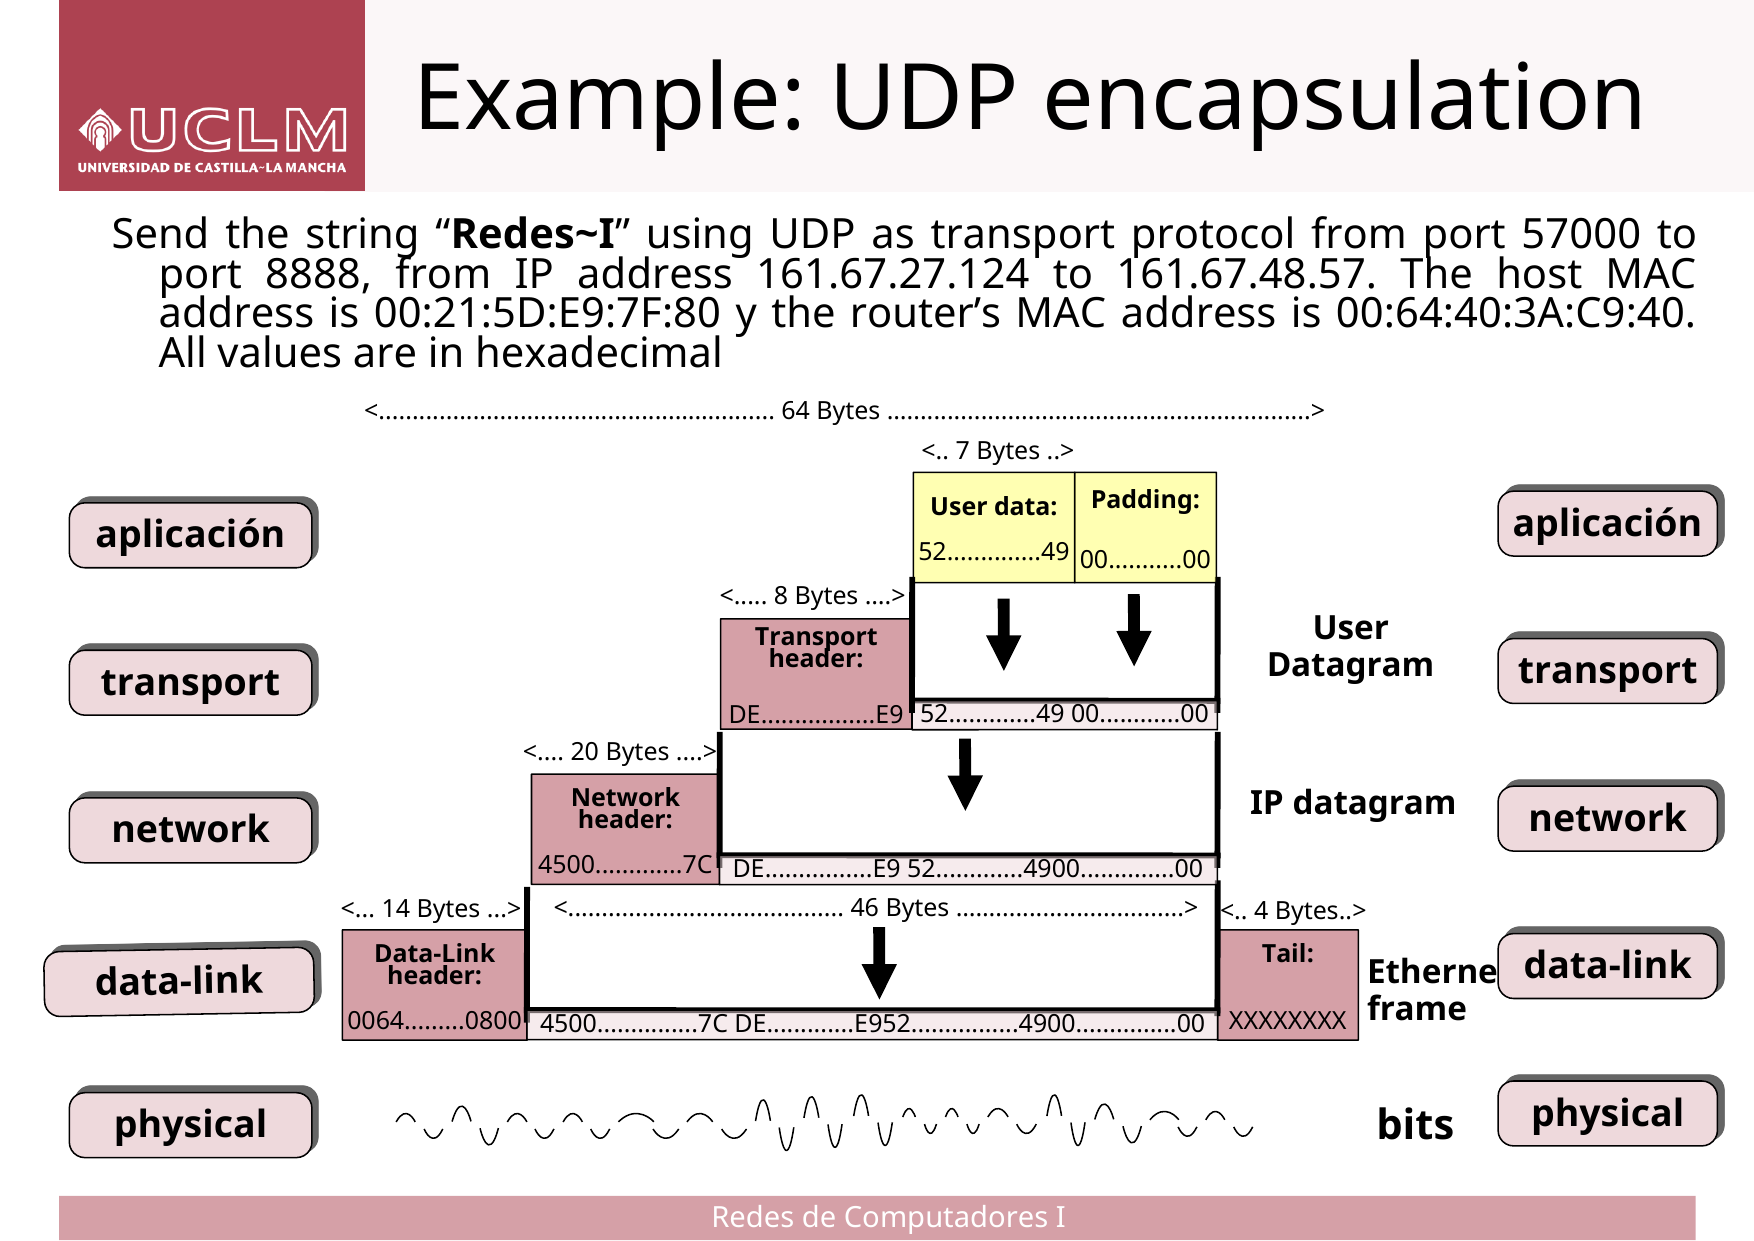

Example: UDP encapsulation
Send the string “Redes~I” using UDP as transport protocol from port 57000 to port 8888, from IP address 161.67.27.124 to 161.67.48.57. The host MAC address is 00:21:5D:E9:7F:80 y the router’s MAC address is 00:64:40:3A:C9:40. All values are in hexadecimal
<............................................……......... 64 Bytes …............................................................>
<.. 7 Bytes ..>
User data:
52..............49
Padding:
00...........00
aplicación
transport
network
data-link
physical
aplicación
transport
network
data-link
physical
<..... 8 Bytes ….>
User
Datagram
Transport header:
DE.................E9
52.............49 00............00
<.... 20 Bytes ....>
Network header:
4500.............7C
IP datagram
 DE................E9 52.............4900..............00
<......................................... 46 Bytes ……............................>
<... 14 Bytes ...>
<.. 4 Bytes..>
Data-Link header:
0064.........0800
Tail:
XXXXXXXX
Ethernet
frame
4500...............7C DE.............E952................4900...............00
bits
Redes de Computadores I